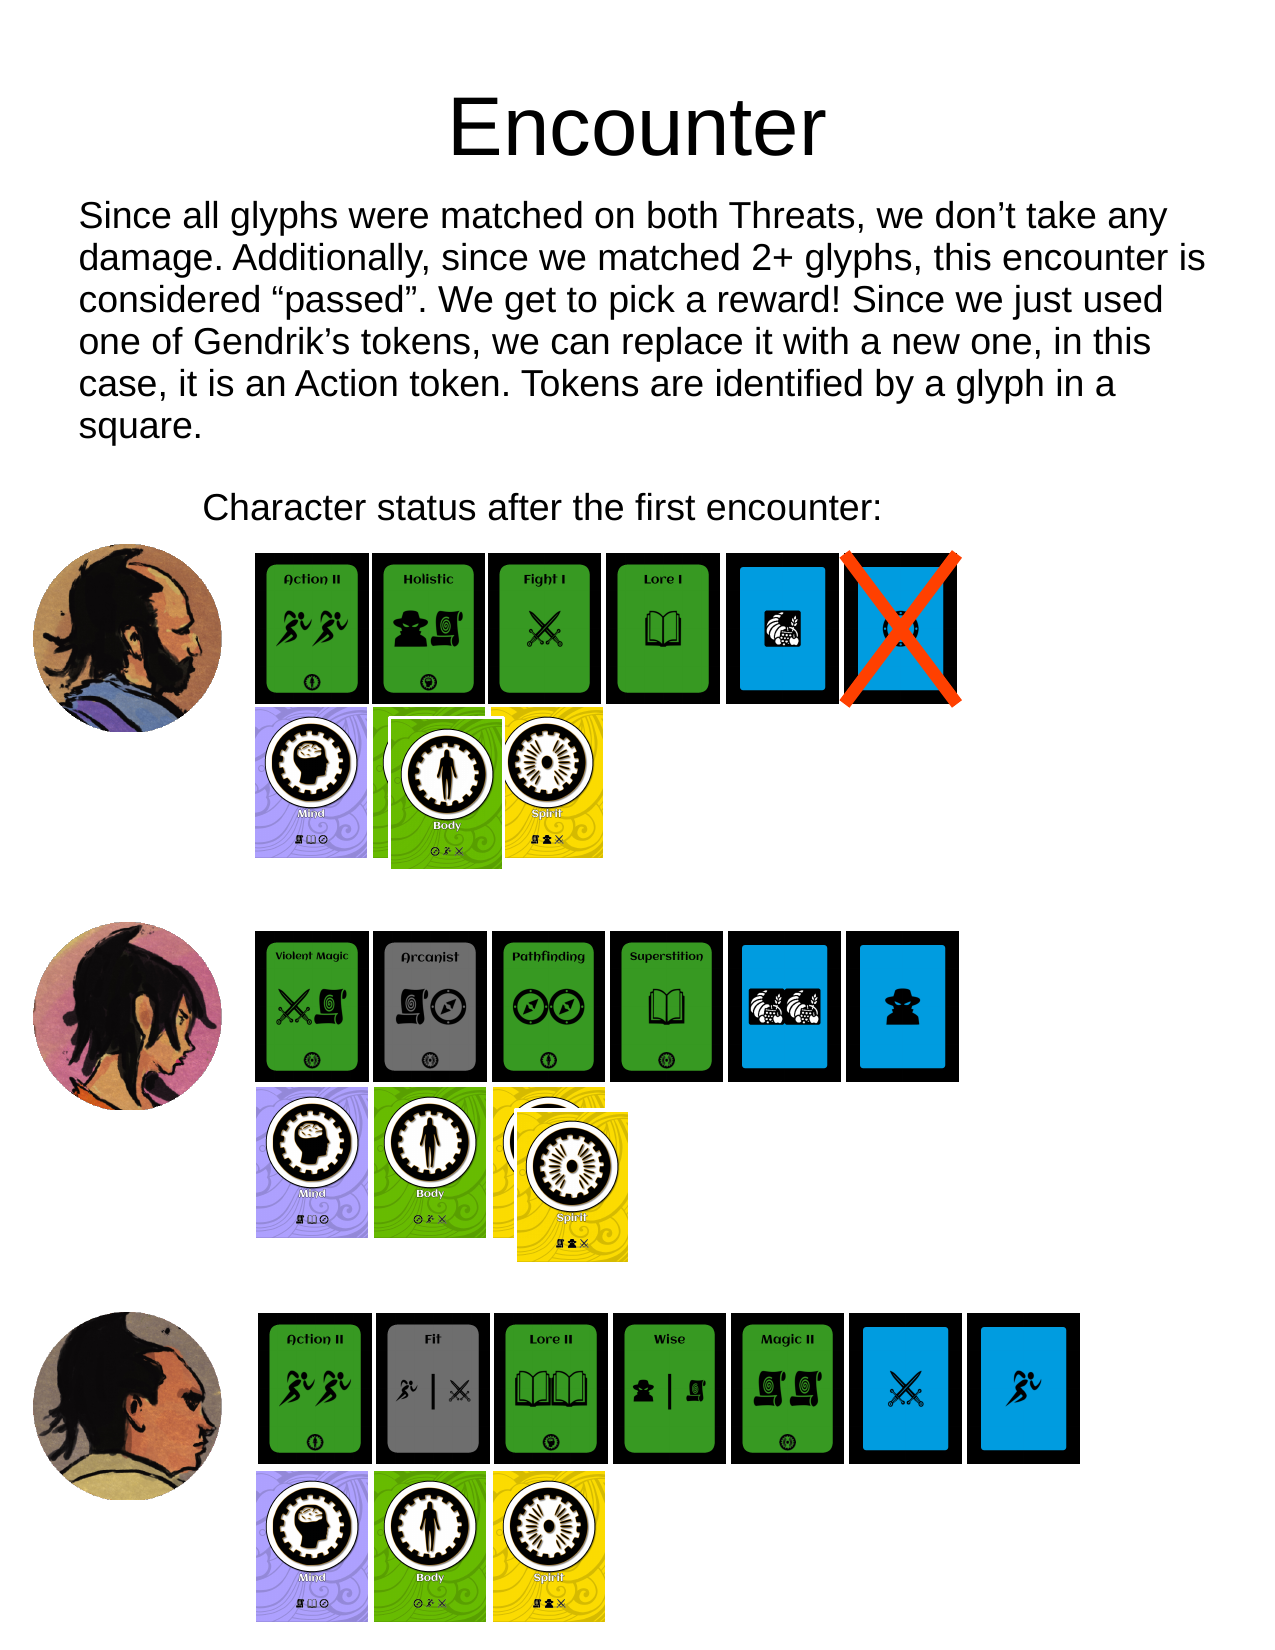

# Encounter
Since all glyphs were matched on both Threats, we don’t take any damage. Additionally, since we matched 2+ glyphs, this encounter is considered “passed”. We get to pick a reward! Since we just used one of Gendrik’s tokens, we can replace it with a new one, in this case, it is an Action token. Tokens are identified by a glyph in a square.
Character status after the first encounter: